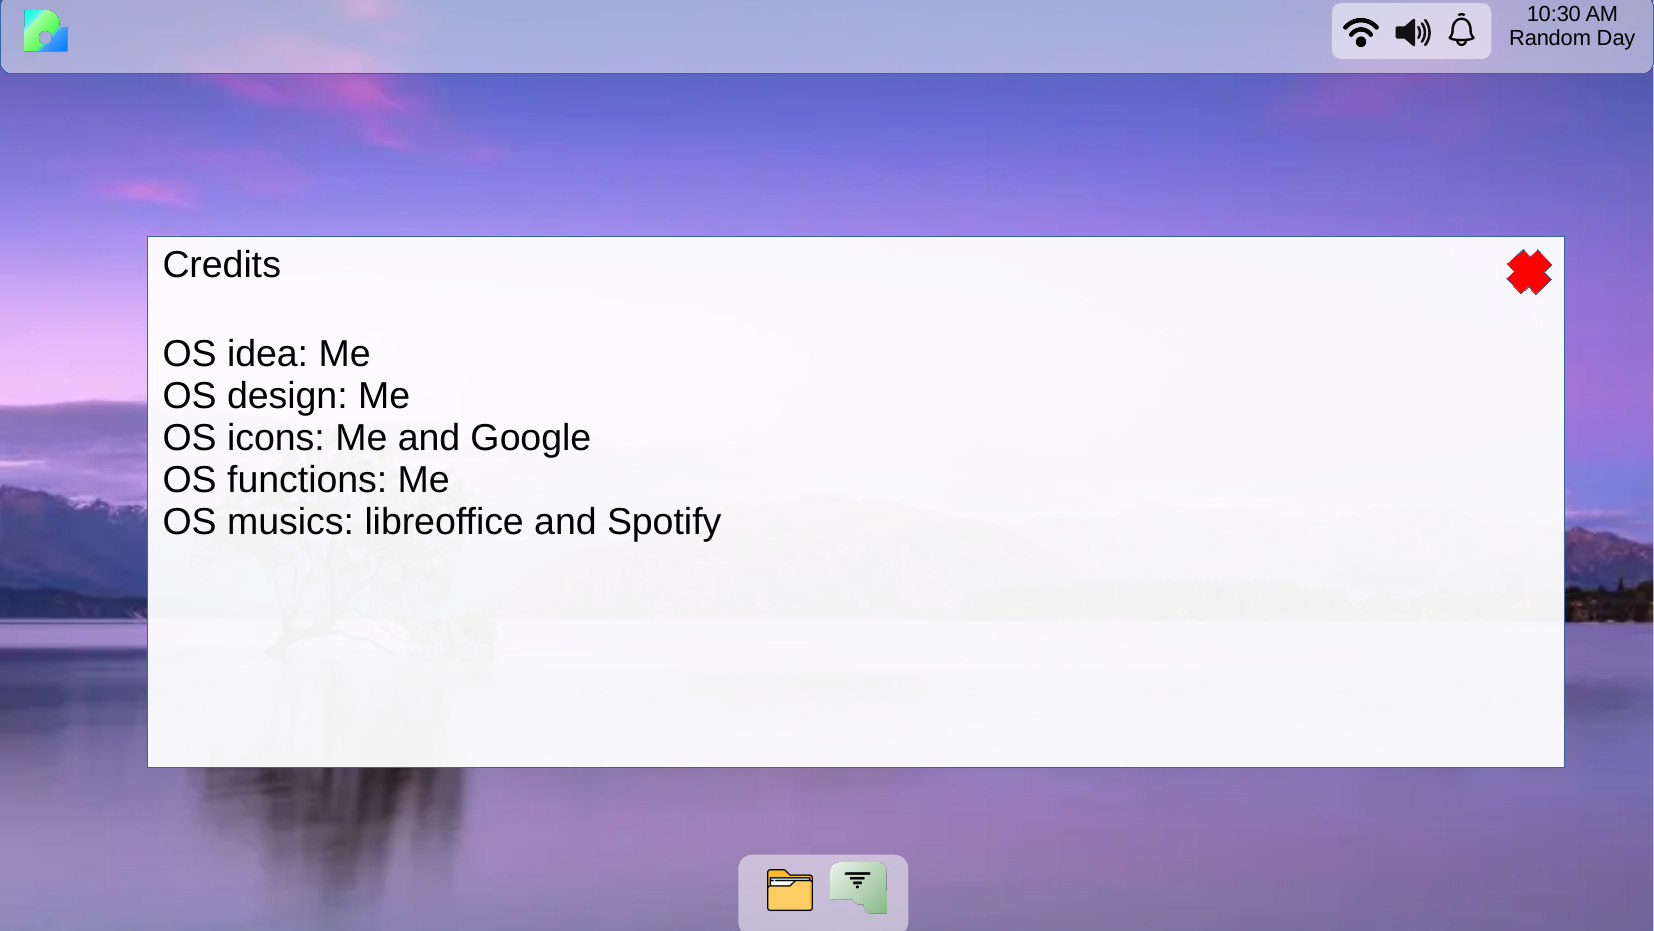

10:30 AM
Random Day
Credits
OS idea: Me
OS design: Me
OS icons: Me and Google
OS functions: Me
OS musics: libreoffice and Spotify